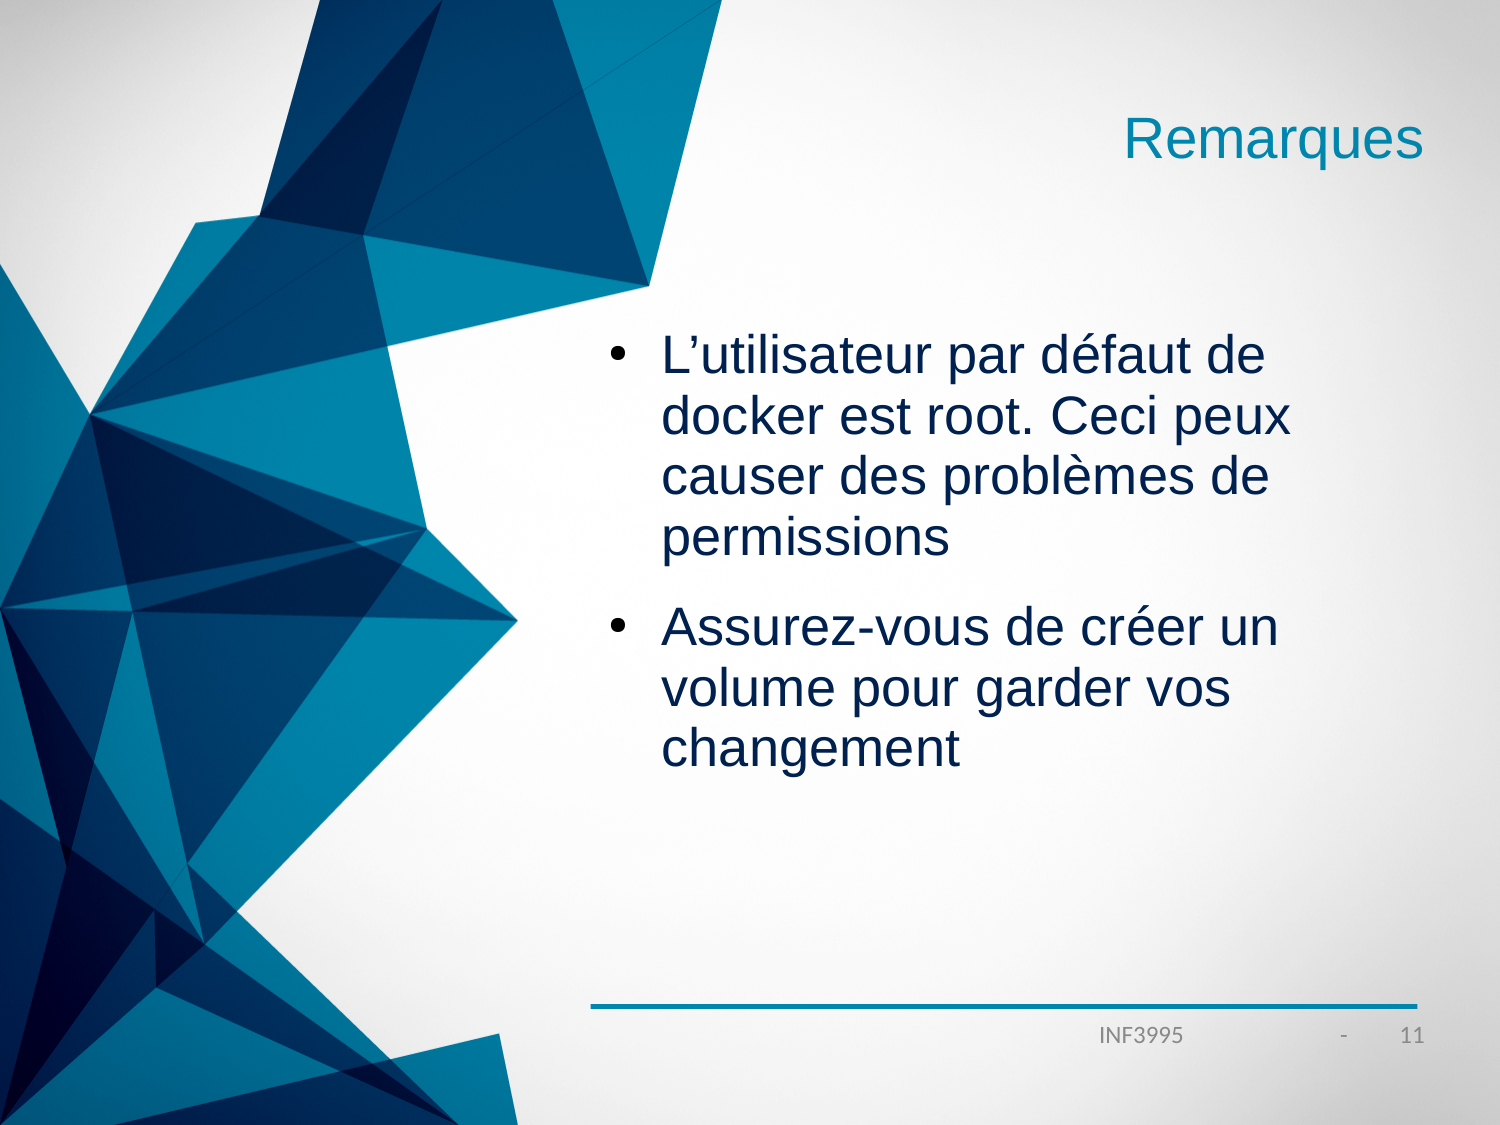

# Remarques
L’utilisateur par défaut de docker est root. Ceci peux causer des problèmes de permissions
Assurez-vous de créer un volume pour garder vos changement
YOUR FOOTER HERE
11